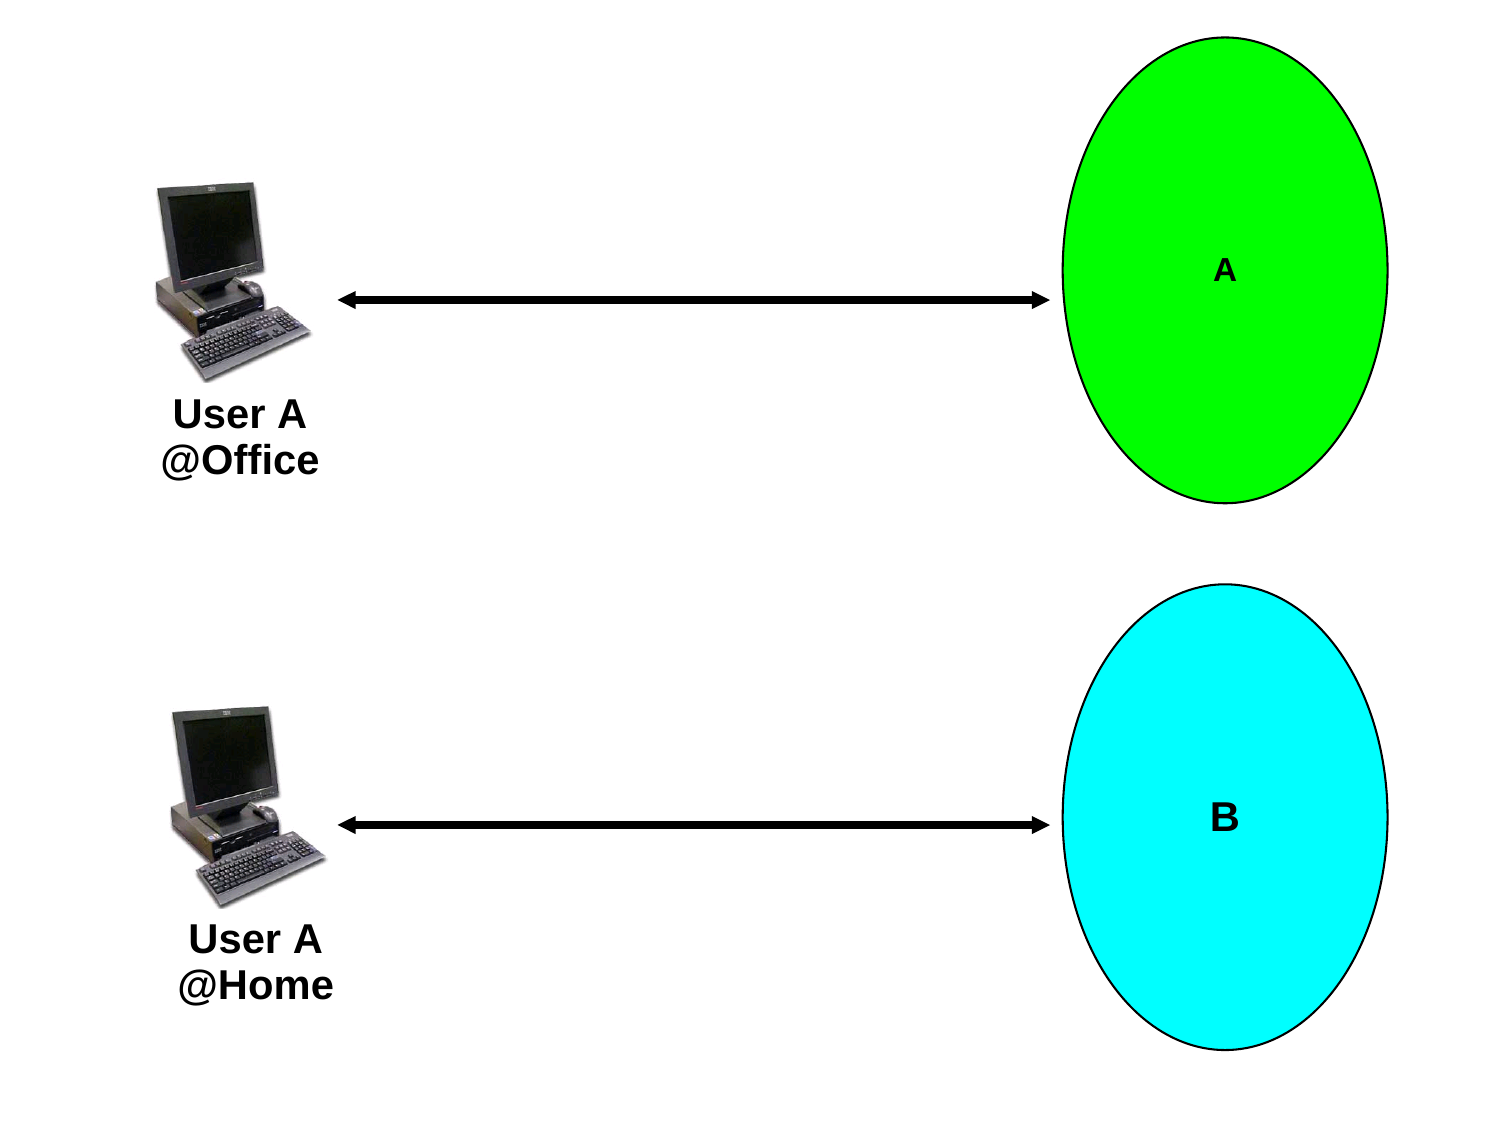

A
User A
@Office
B
User A
@Home